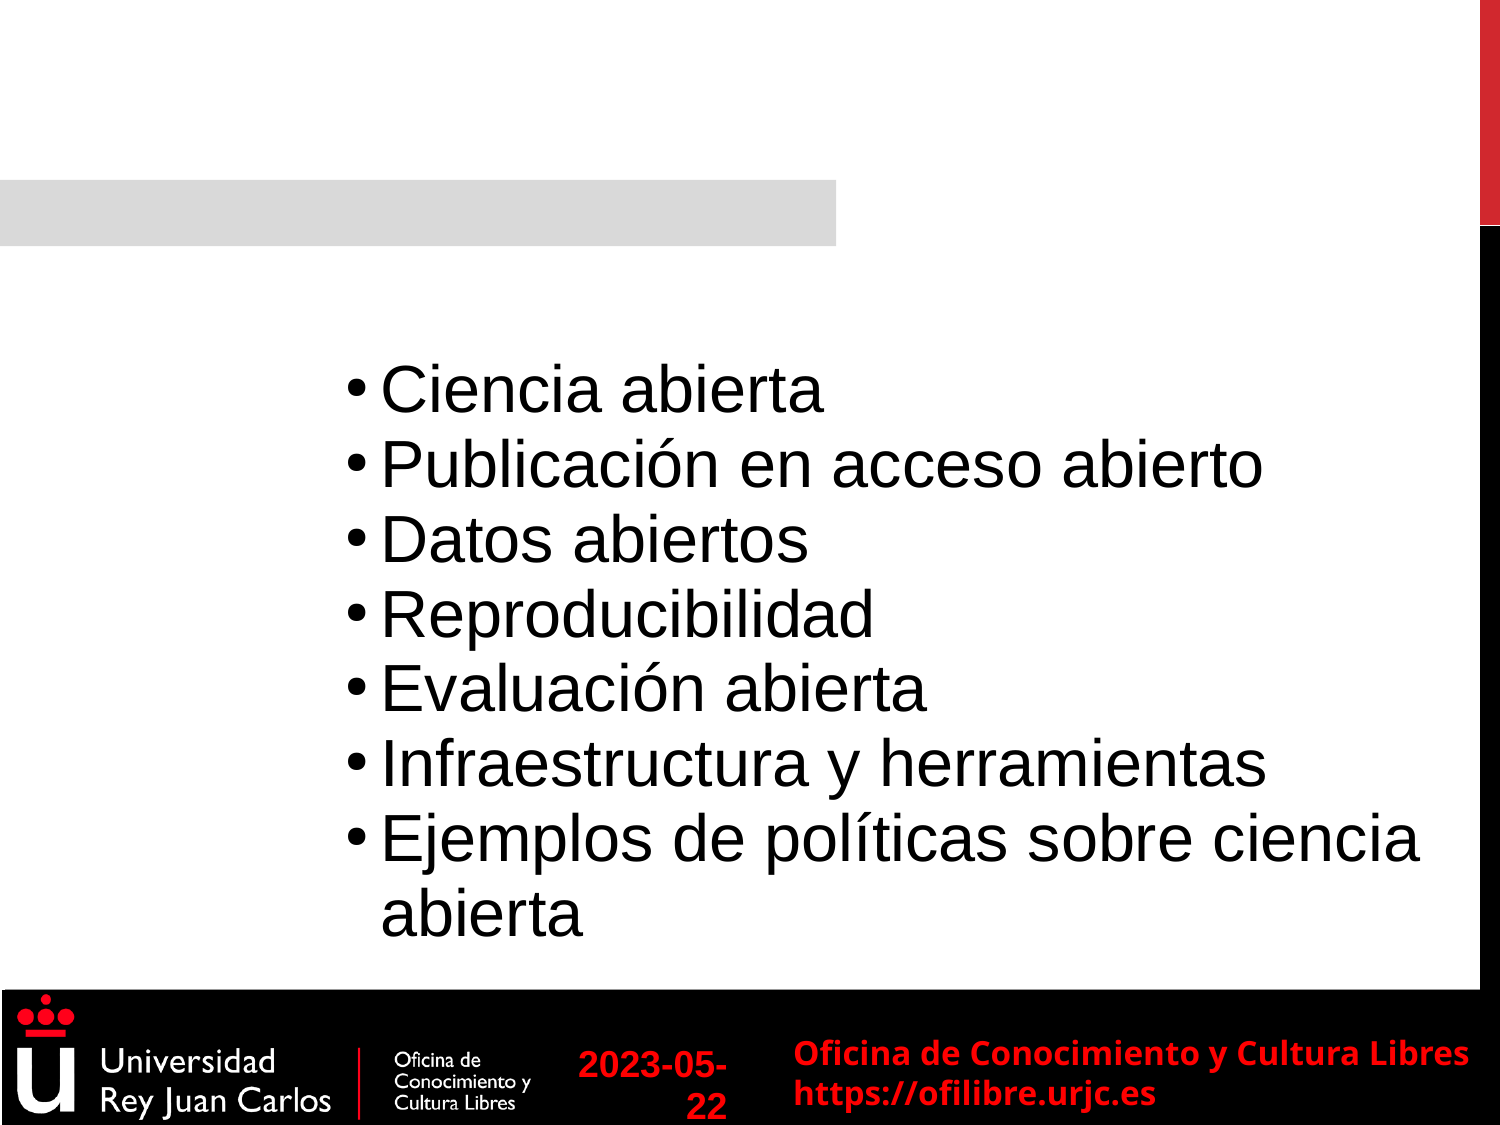

#
Ciencia abierta
Publicación en acceso abierto
Datos abiertos
Reproducibilidad
Evaluación abierta
Infraestructura y herramientas
Ejemplos de políticas sobre ciencia abierta